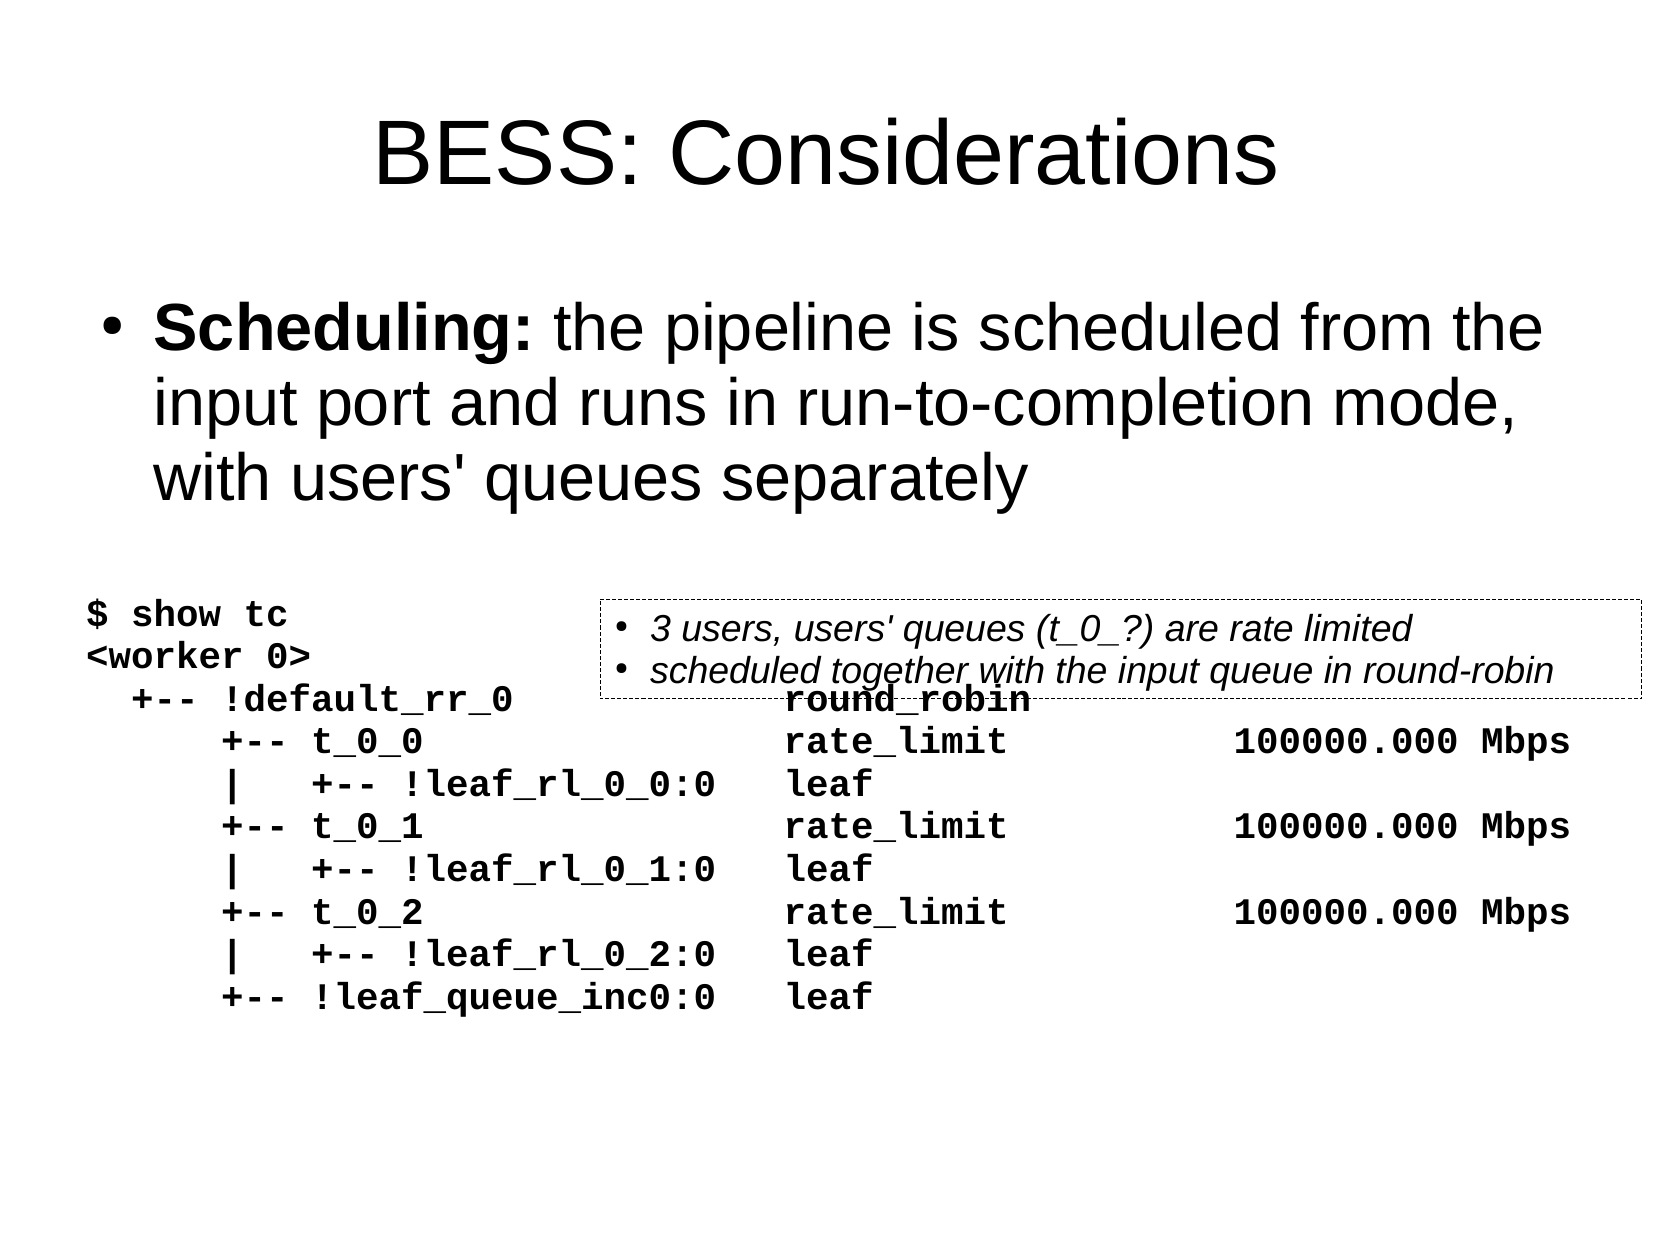

# BESS: Considerations
Scheduling: the pipeline is scheduled from the input port and runs in run-to-completion mode, with users' queues separately
$ show tc
<worker 0>
 +-- !default_rr_0 round_robin
 +-- t_0_0 rate_limit 100000.000 Mbps
 | +-- !leaf_rl_0_0:0 leaf
 +-- t_0_1 rate_limit 100000.000 Mbps
 | +-- !leaf_rl_0_1:0 leaf
 +-- t_0_2 rate_limit 100000.000 Mbps
 | +-- !leaf_rl_0_2:0 leaf
 +-- !leaf_queue_inc0:0 leaf
3 users, users' queues (t_0_?) are rate limited
scheduled together with the input queue in round-robin